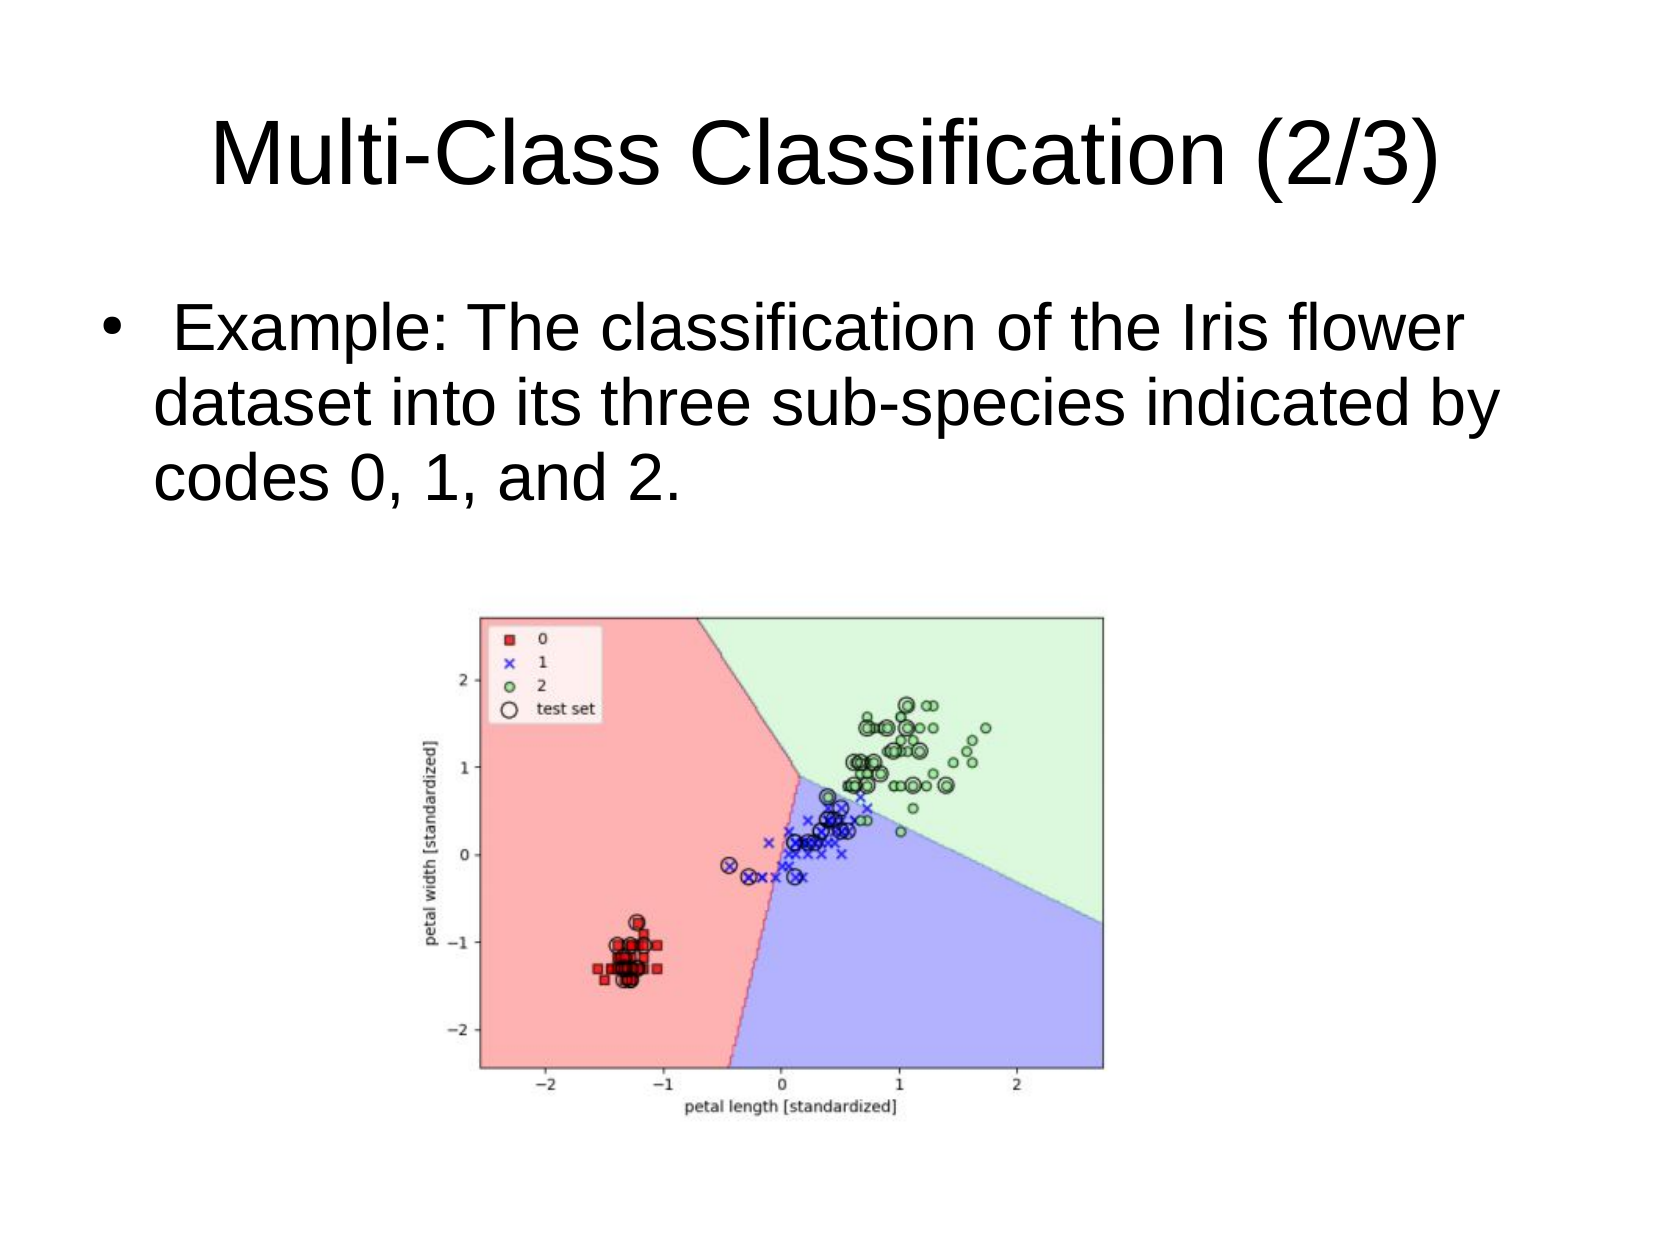

# Multi-Class Classification (2/3)
 Example: The classification of the Iris flower dataset into its three sub-species indicated by codes 0, 1, and 2.